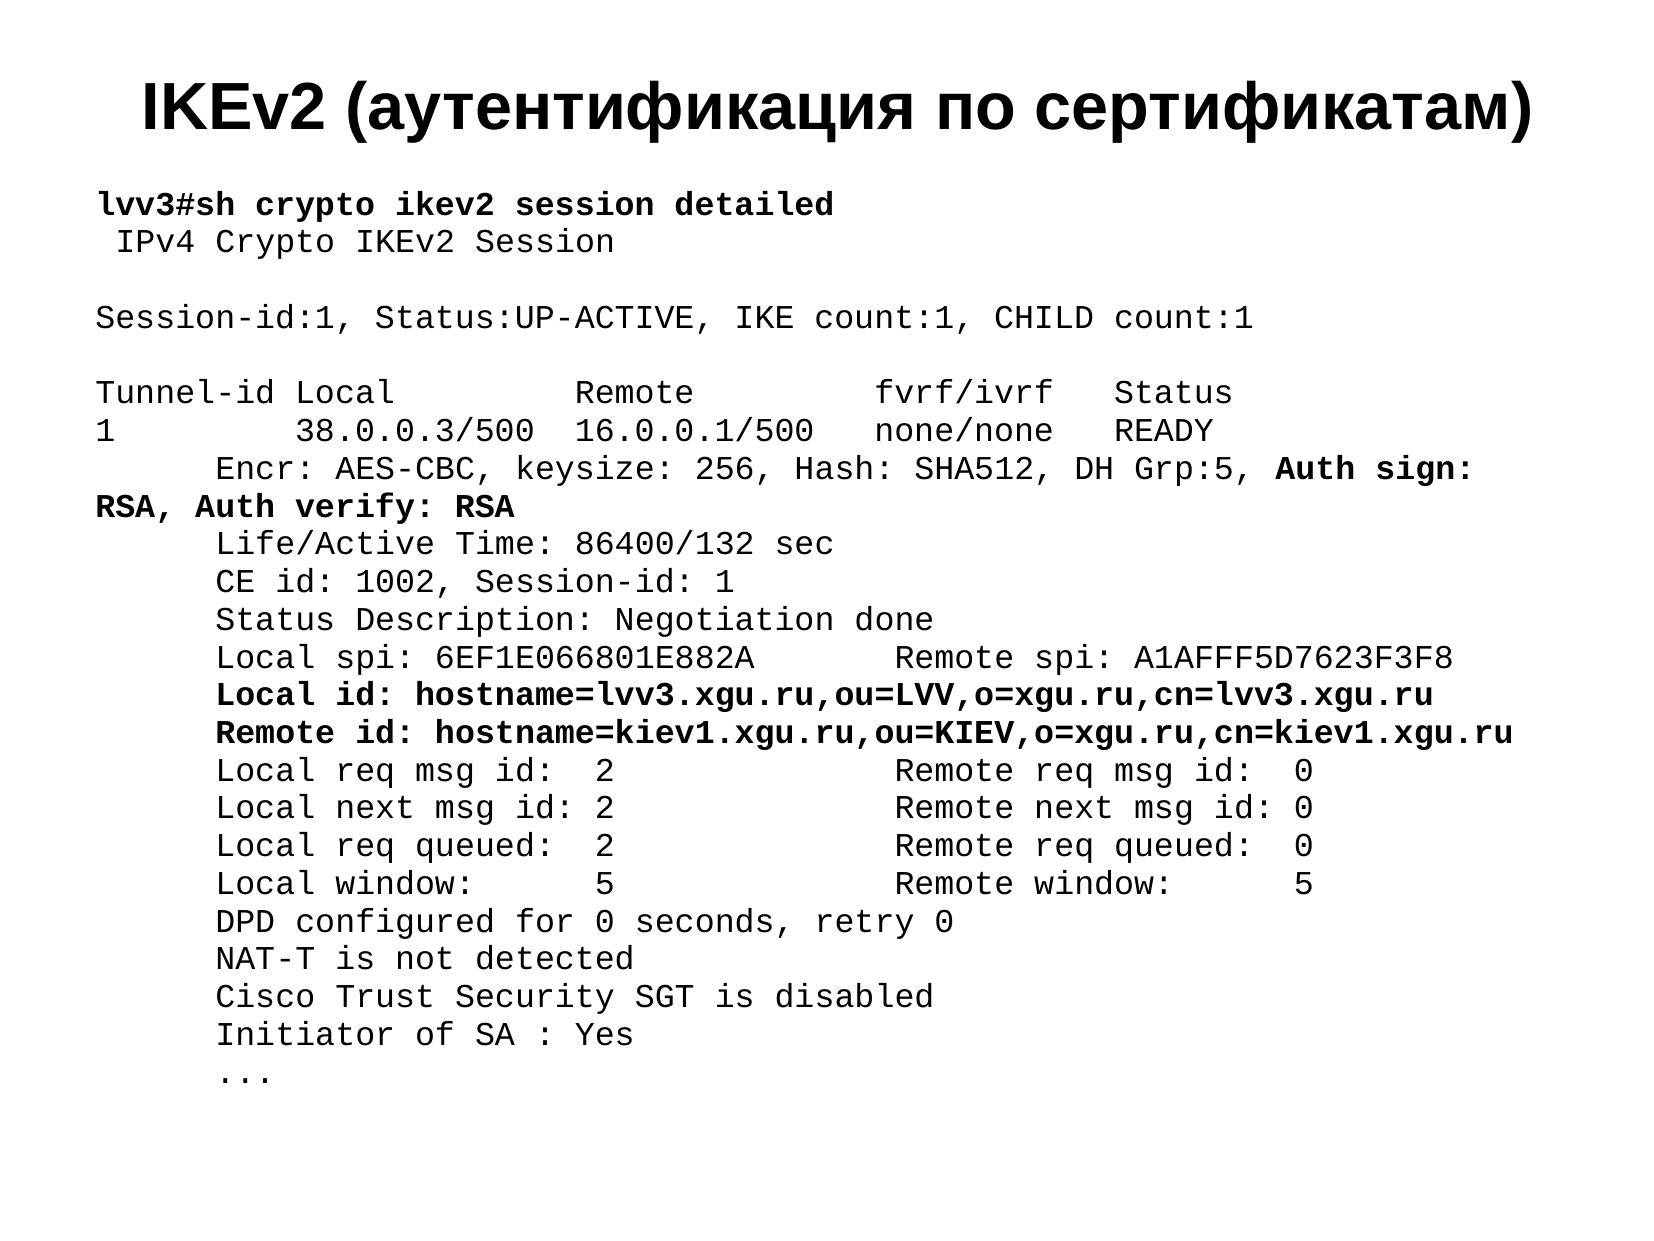

IKEv2 (аутентификация по сертификатам)
# lvv3#sh crypto ikev2 session detailed
 IPv4 Crypto IKEv2 Session
Session-id:1, Status:UP-ACTIVE, IKE count:1, CHILD count:1
Tunnel-id Local Remote fvrf/ivrf Status
1 38.0.0.3/500 16.0.0.1/500 none/none READY
 Encr: AES-CBC, keysize: 256, Hash: SHA512, DH Grp:5, Auth sign: RSA, Auth verify: RSA
 Life/Active Time: 86400/132 sec
 CE id: 1002, Session-id: 1
 Status Description: Negotiation done
 Local spi: 6EF1E066801E882A Remote spi: A1AFFF5D7623F3F8
 Local id: hostname=lvv3.xgu.ru,ou=LVV,o=xgu.ru,cn=lvv3.xgu.ru
 Remote id: hostname=kiev1.xgu.ru,ou=KIEV,o=xgu.ru,cn=kiev1.xgu.ru
 Local req msg id: 2 Remote req msg id: 0
 Local next msg id: 2 Remote next msg id: 0
 Local req queued: 2 Remote req queued: 0
 Local window: 5 Remote window: 5
 DPD configured for 0 seconds, retry 0
 NAT-T is not detected
 Cisco Trust Security SGT is disabled
 Initiator of SA : Yes
 ...